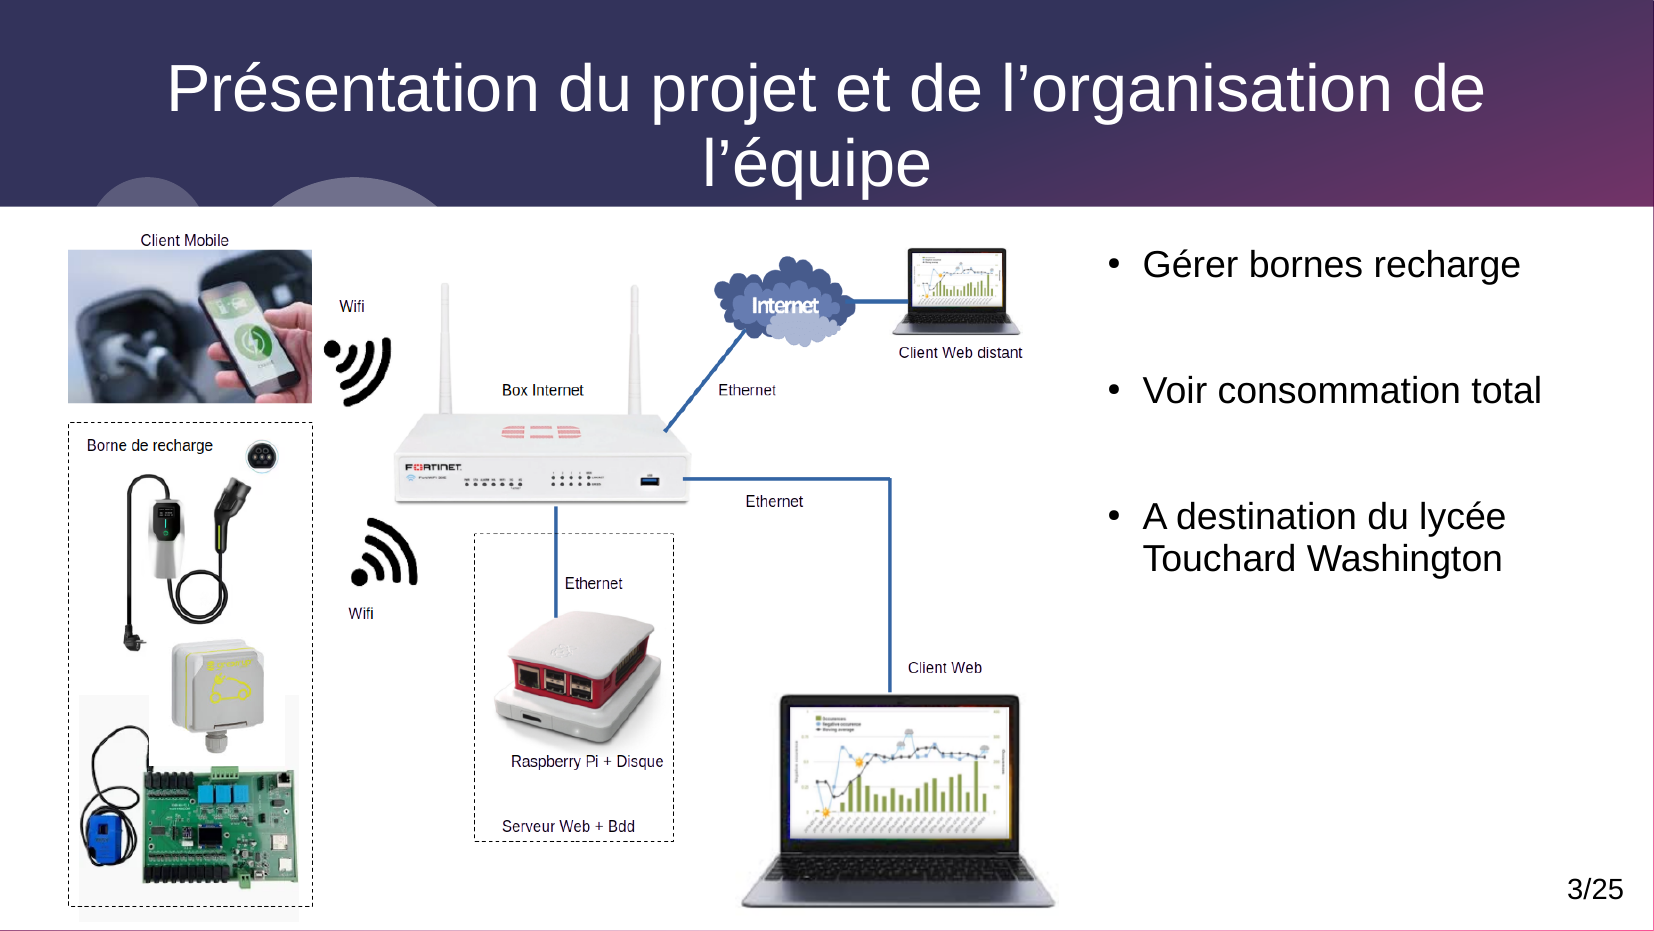

# Présentation du projet et de l’organisation de l’équipe
Gérer bornes recharge
Voir consommation total
A destination du lycée Touchard Washington
3